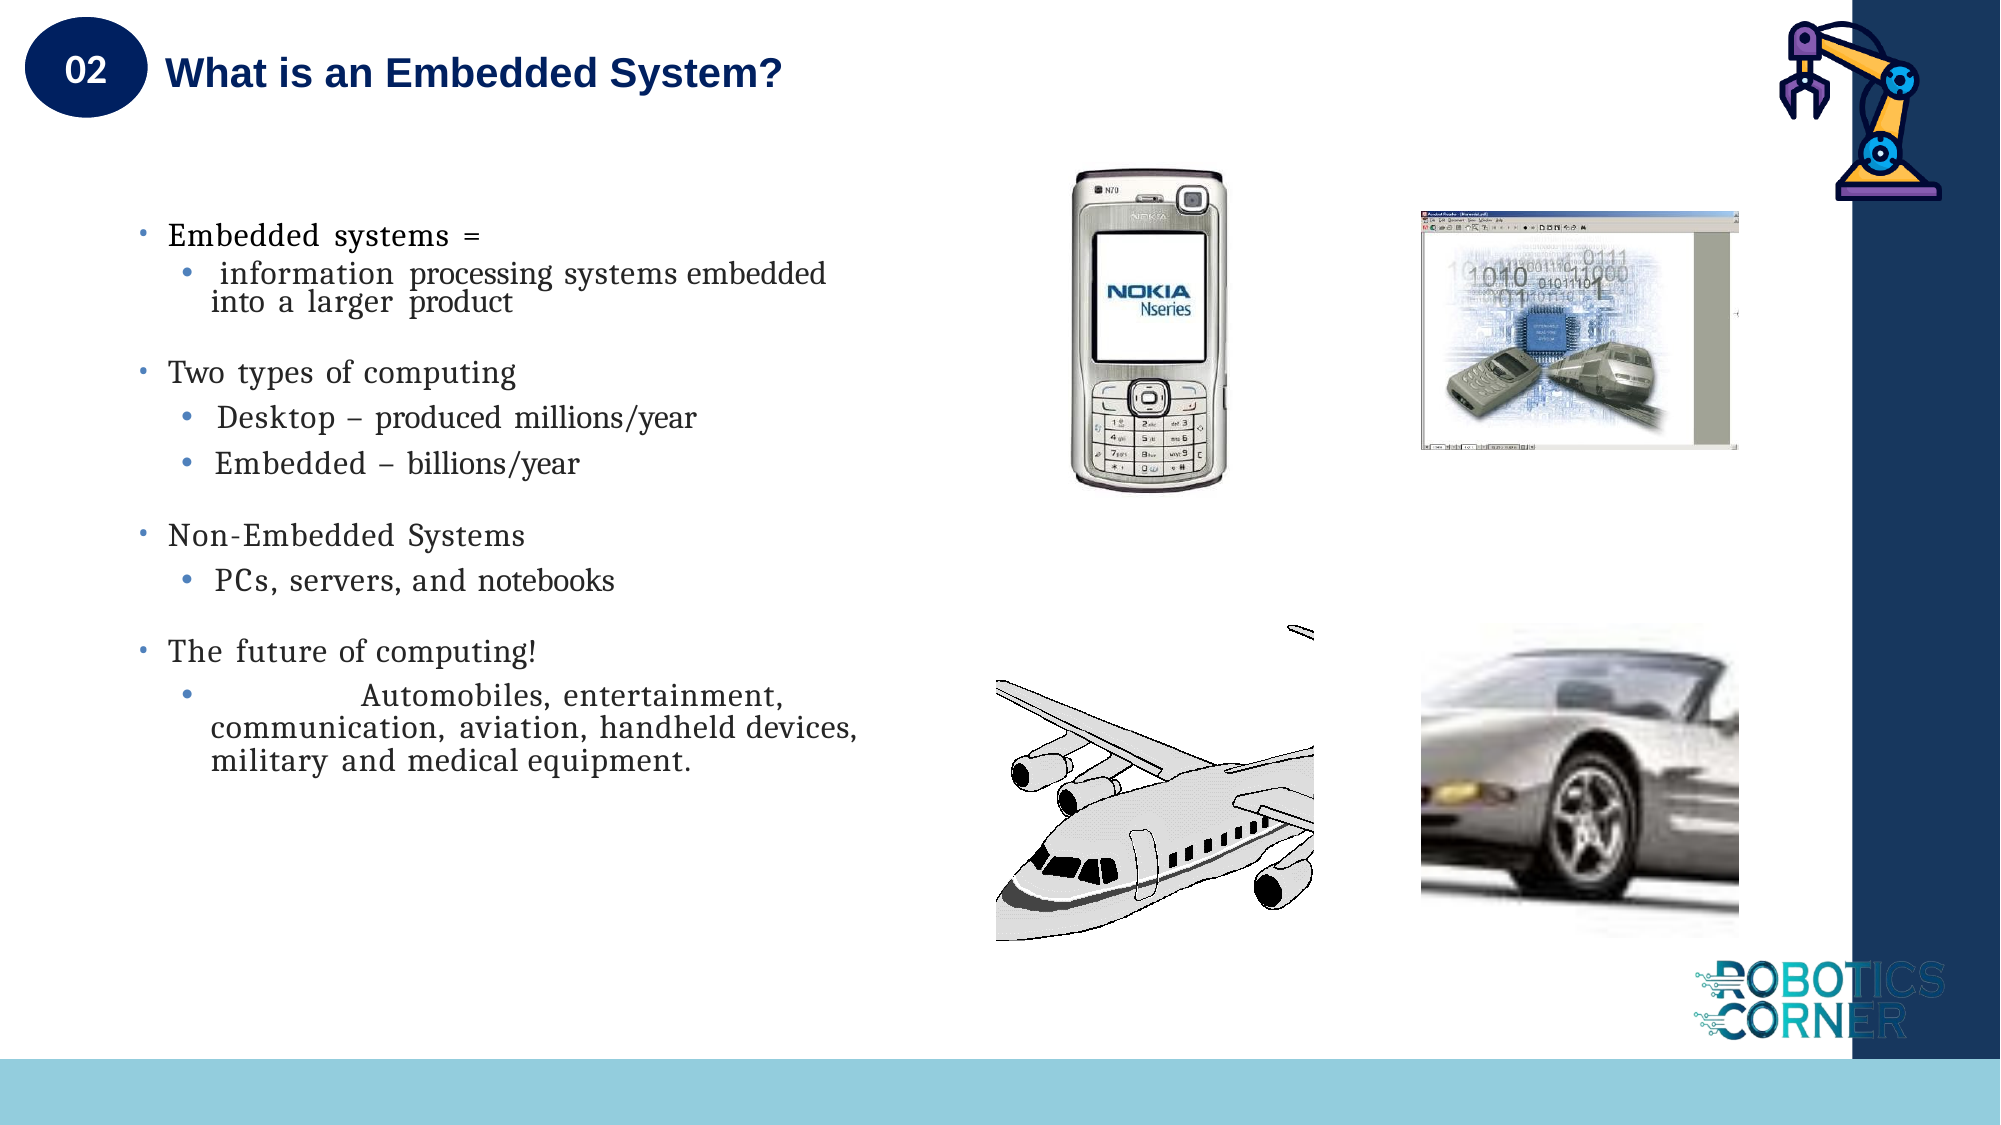

02
What is an Embedded System?
Embedded systems =
🞄 information processing systems embedded into a larger product
Two types of computing
🞄 Desktop – produced millions/year
🞄 Embedded – billions/year
Non-Embedded Systems
🞄 PCs, servers, and notebooks
The future of computing!
🞄		Automobiles, entertainment, communication, aviation, handheld devices, military and medical equipment.